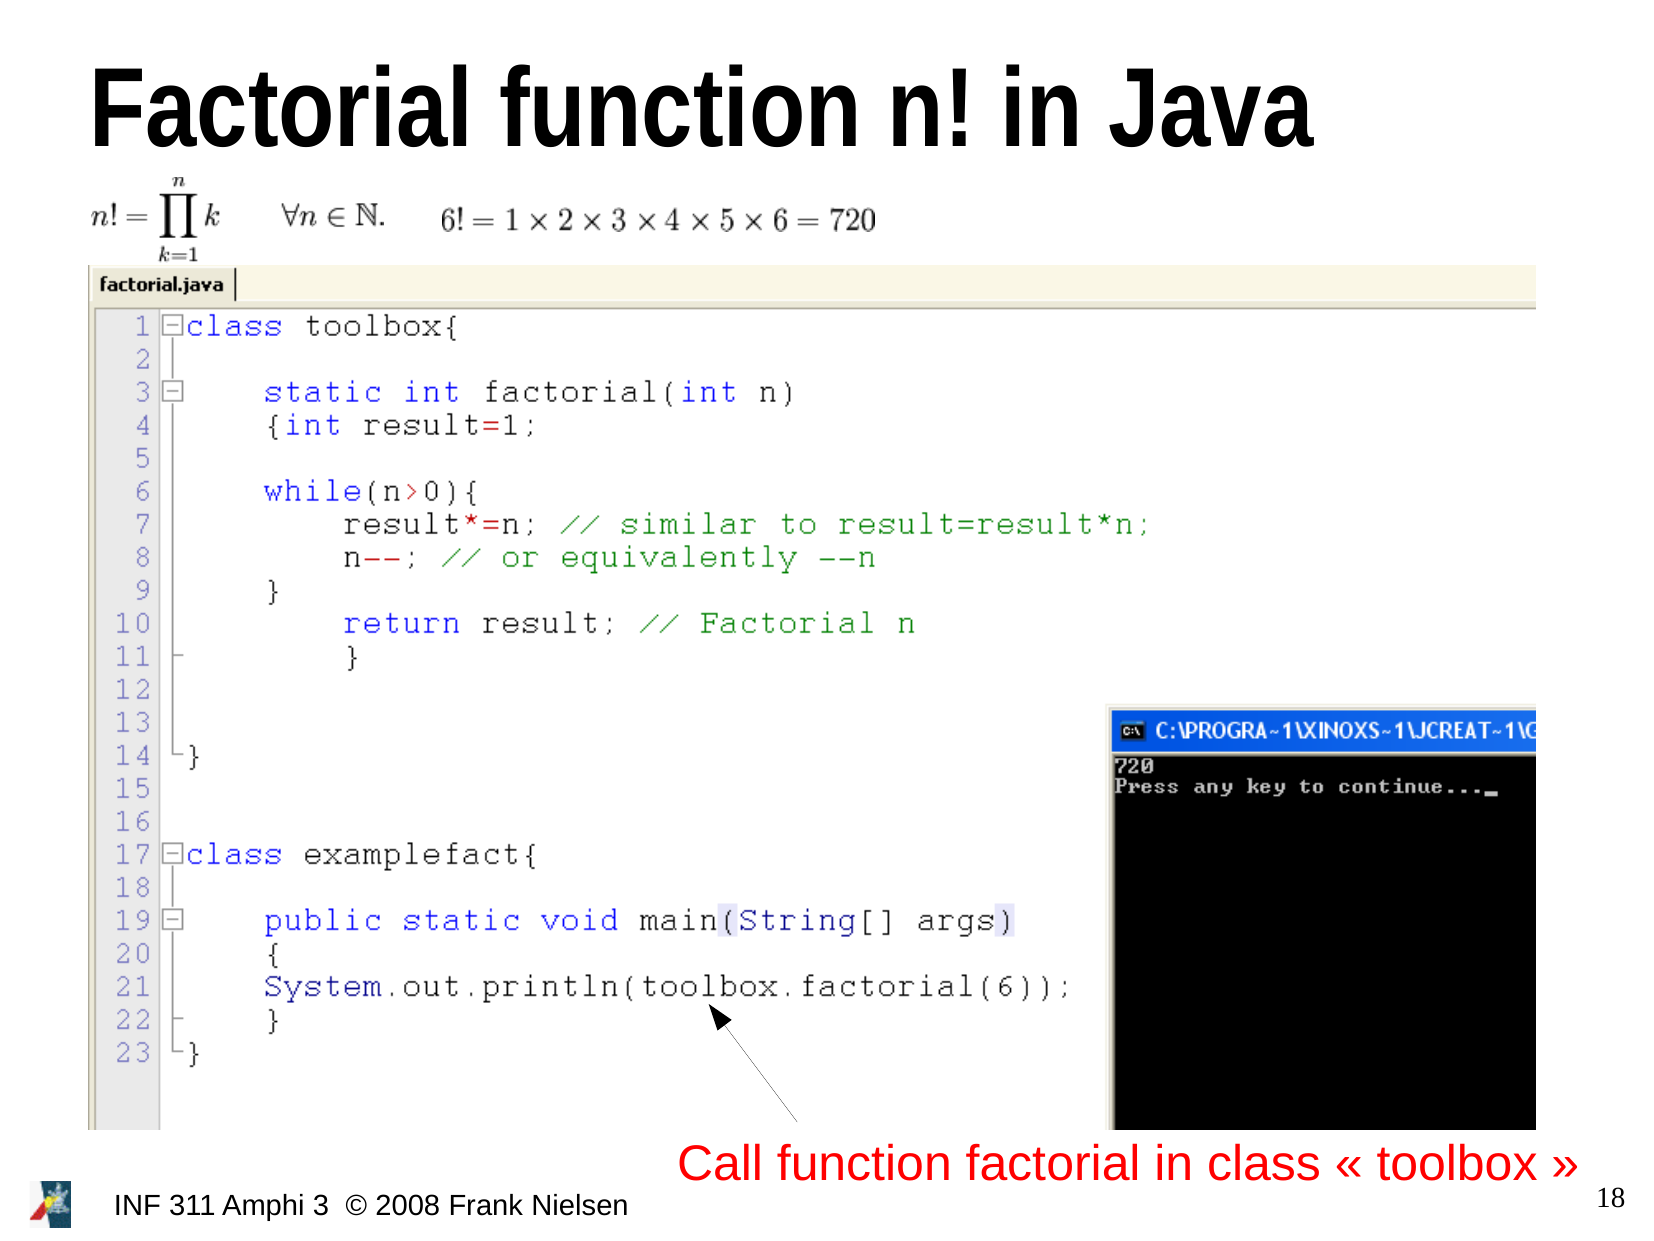

Factorial function n! in Java
Call function factorial in class « toolbox »